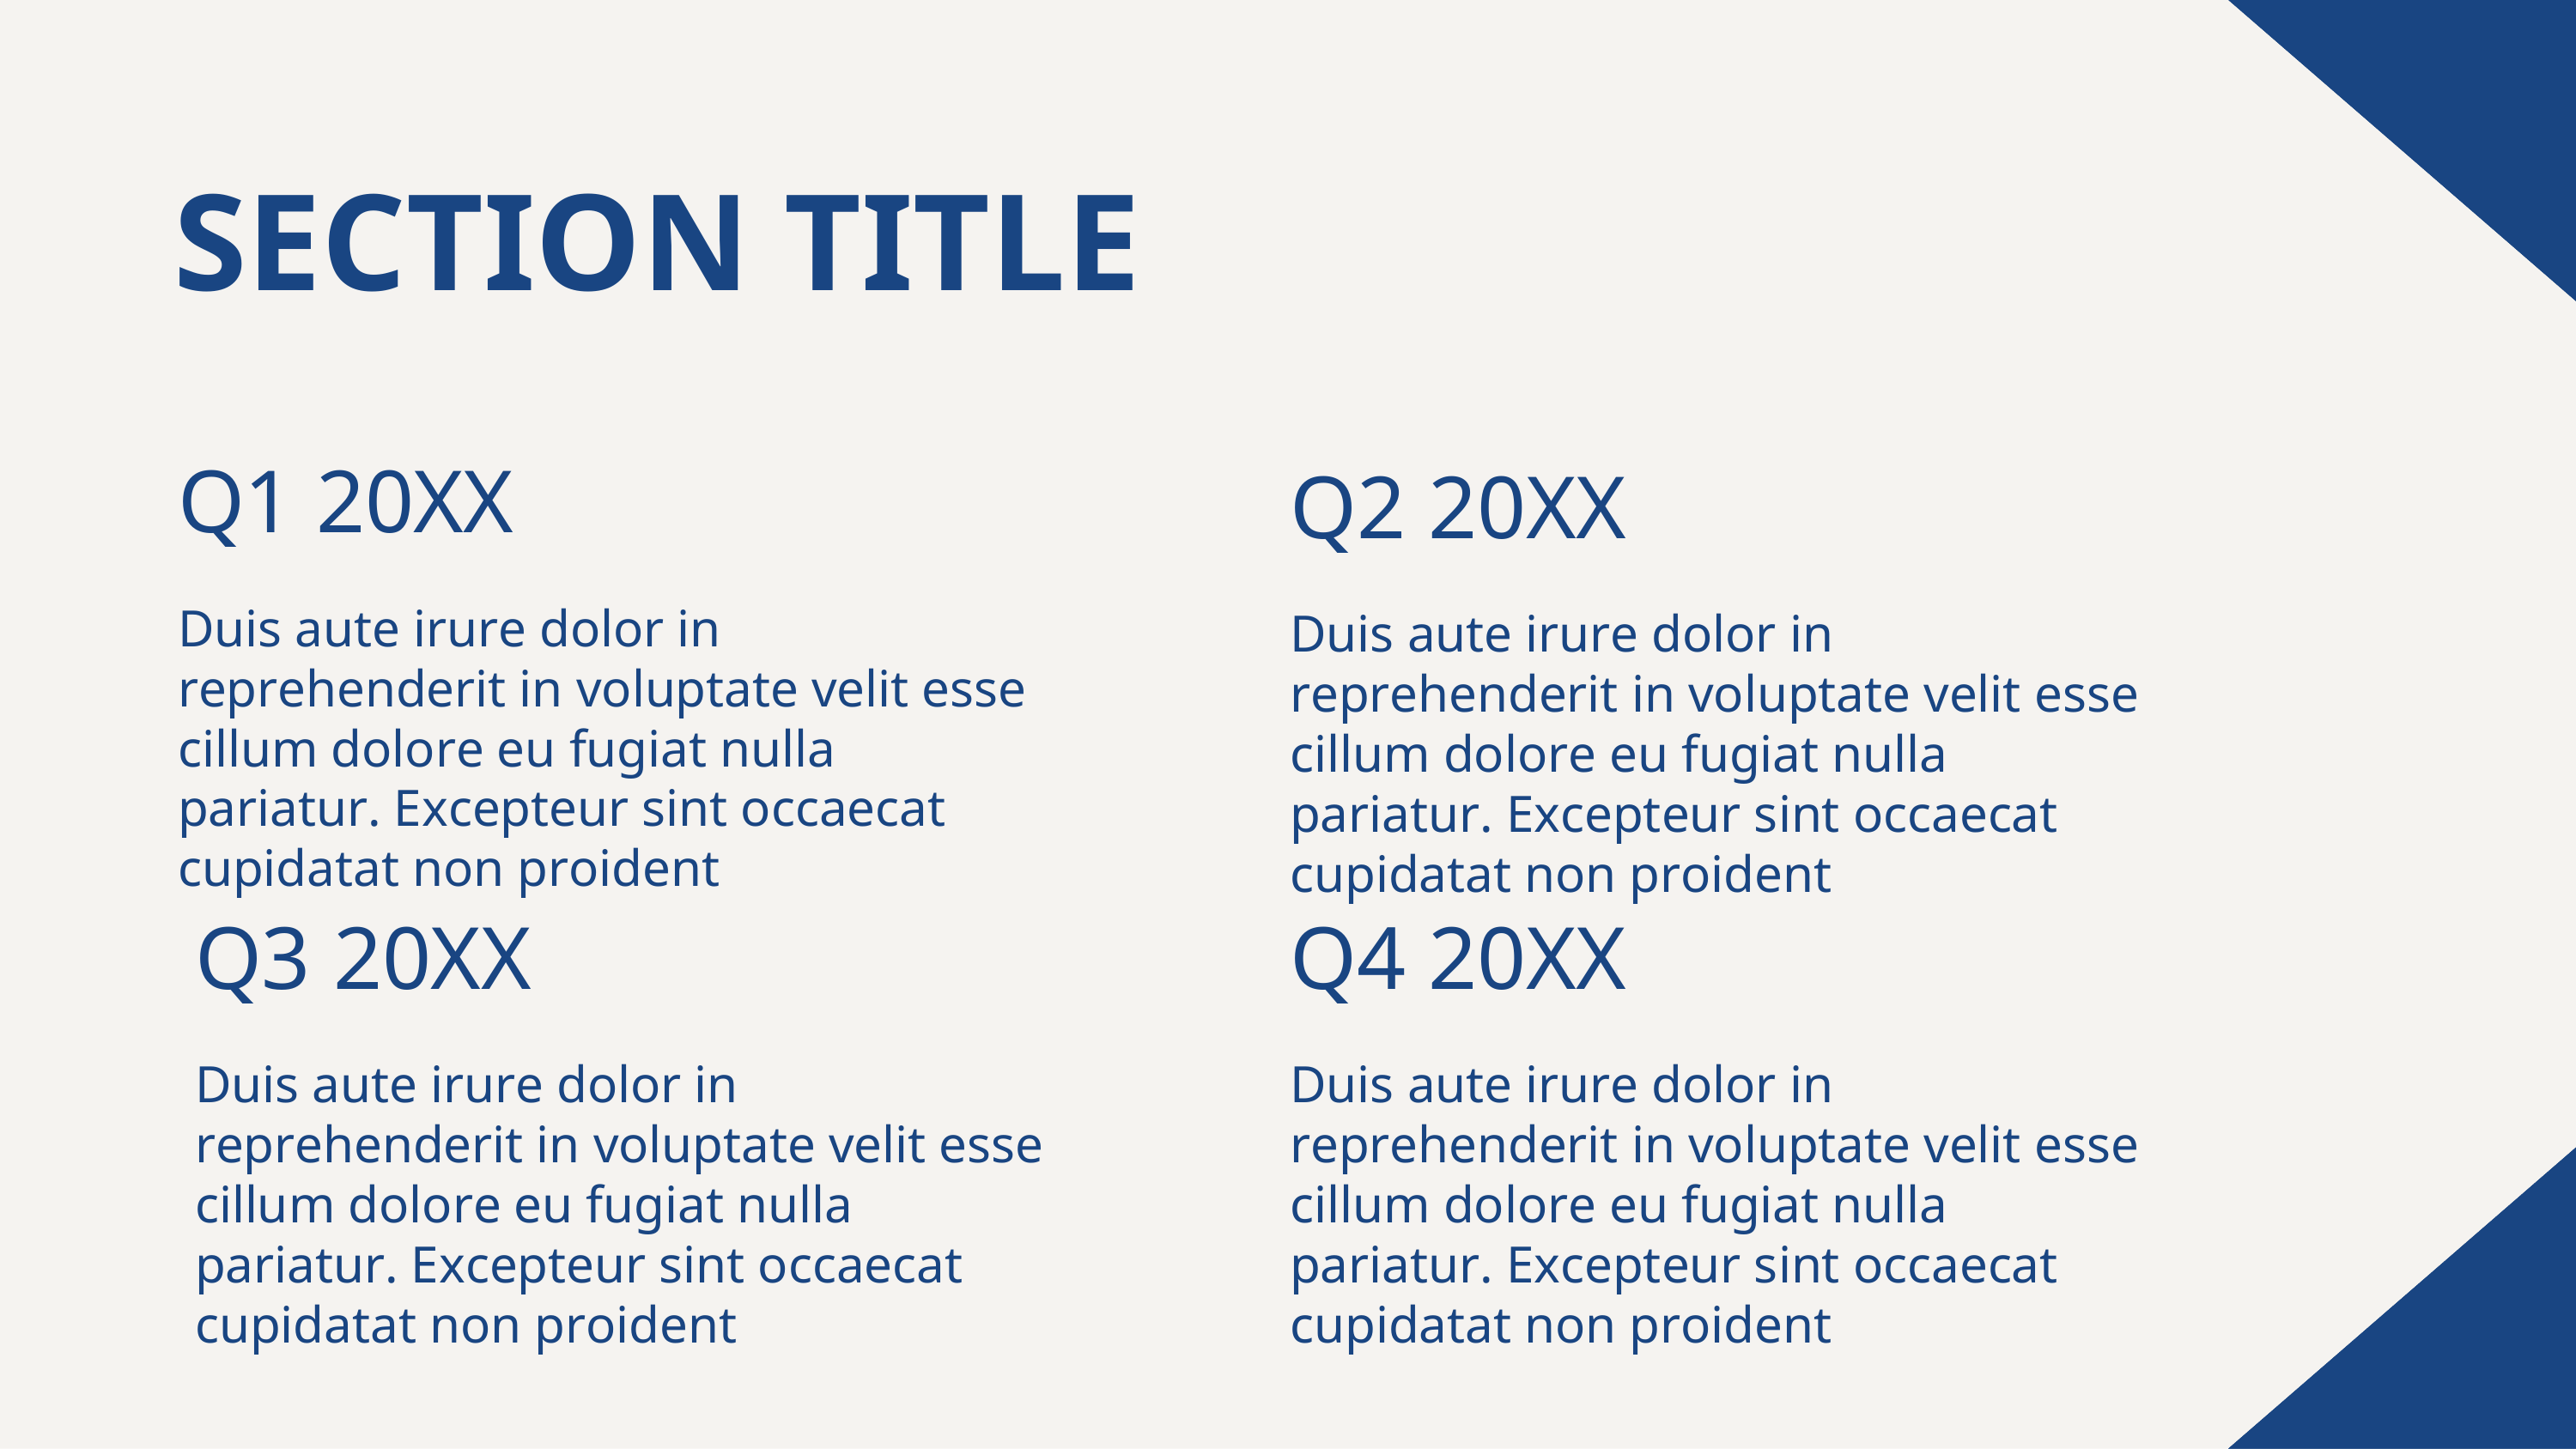

# SECTION TITLE
Q1 20XX
Duis aute irure dolor in reprehenderit in voluptate velit esse cillum dolore eu fugiat nulla pariatur. Excepteur sint occaecat cupidatat non proident
Q2 20XX
Duis aute irure dolor in reprehenderit in voluptate velit esse cillum dolore eu fugiat nulla pariatur. Excepteur sint occaecat cupidatat non proident
Q3 20XX
Duis aute irure dolor in reprehenderit in voluptate velit esse cillum dolore eu fugiat nulla pariatur. Excepteur sint occaecat cupidatat non proident
Q4 20XX
Duis aute irure dolor in reprehenderit in voluptate velit esse cillum dolore eu fugiat nulla pariatur. Excepteur sint occaecat cupidatat non proident